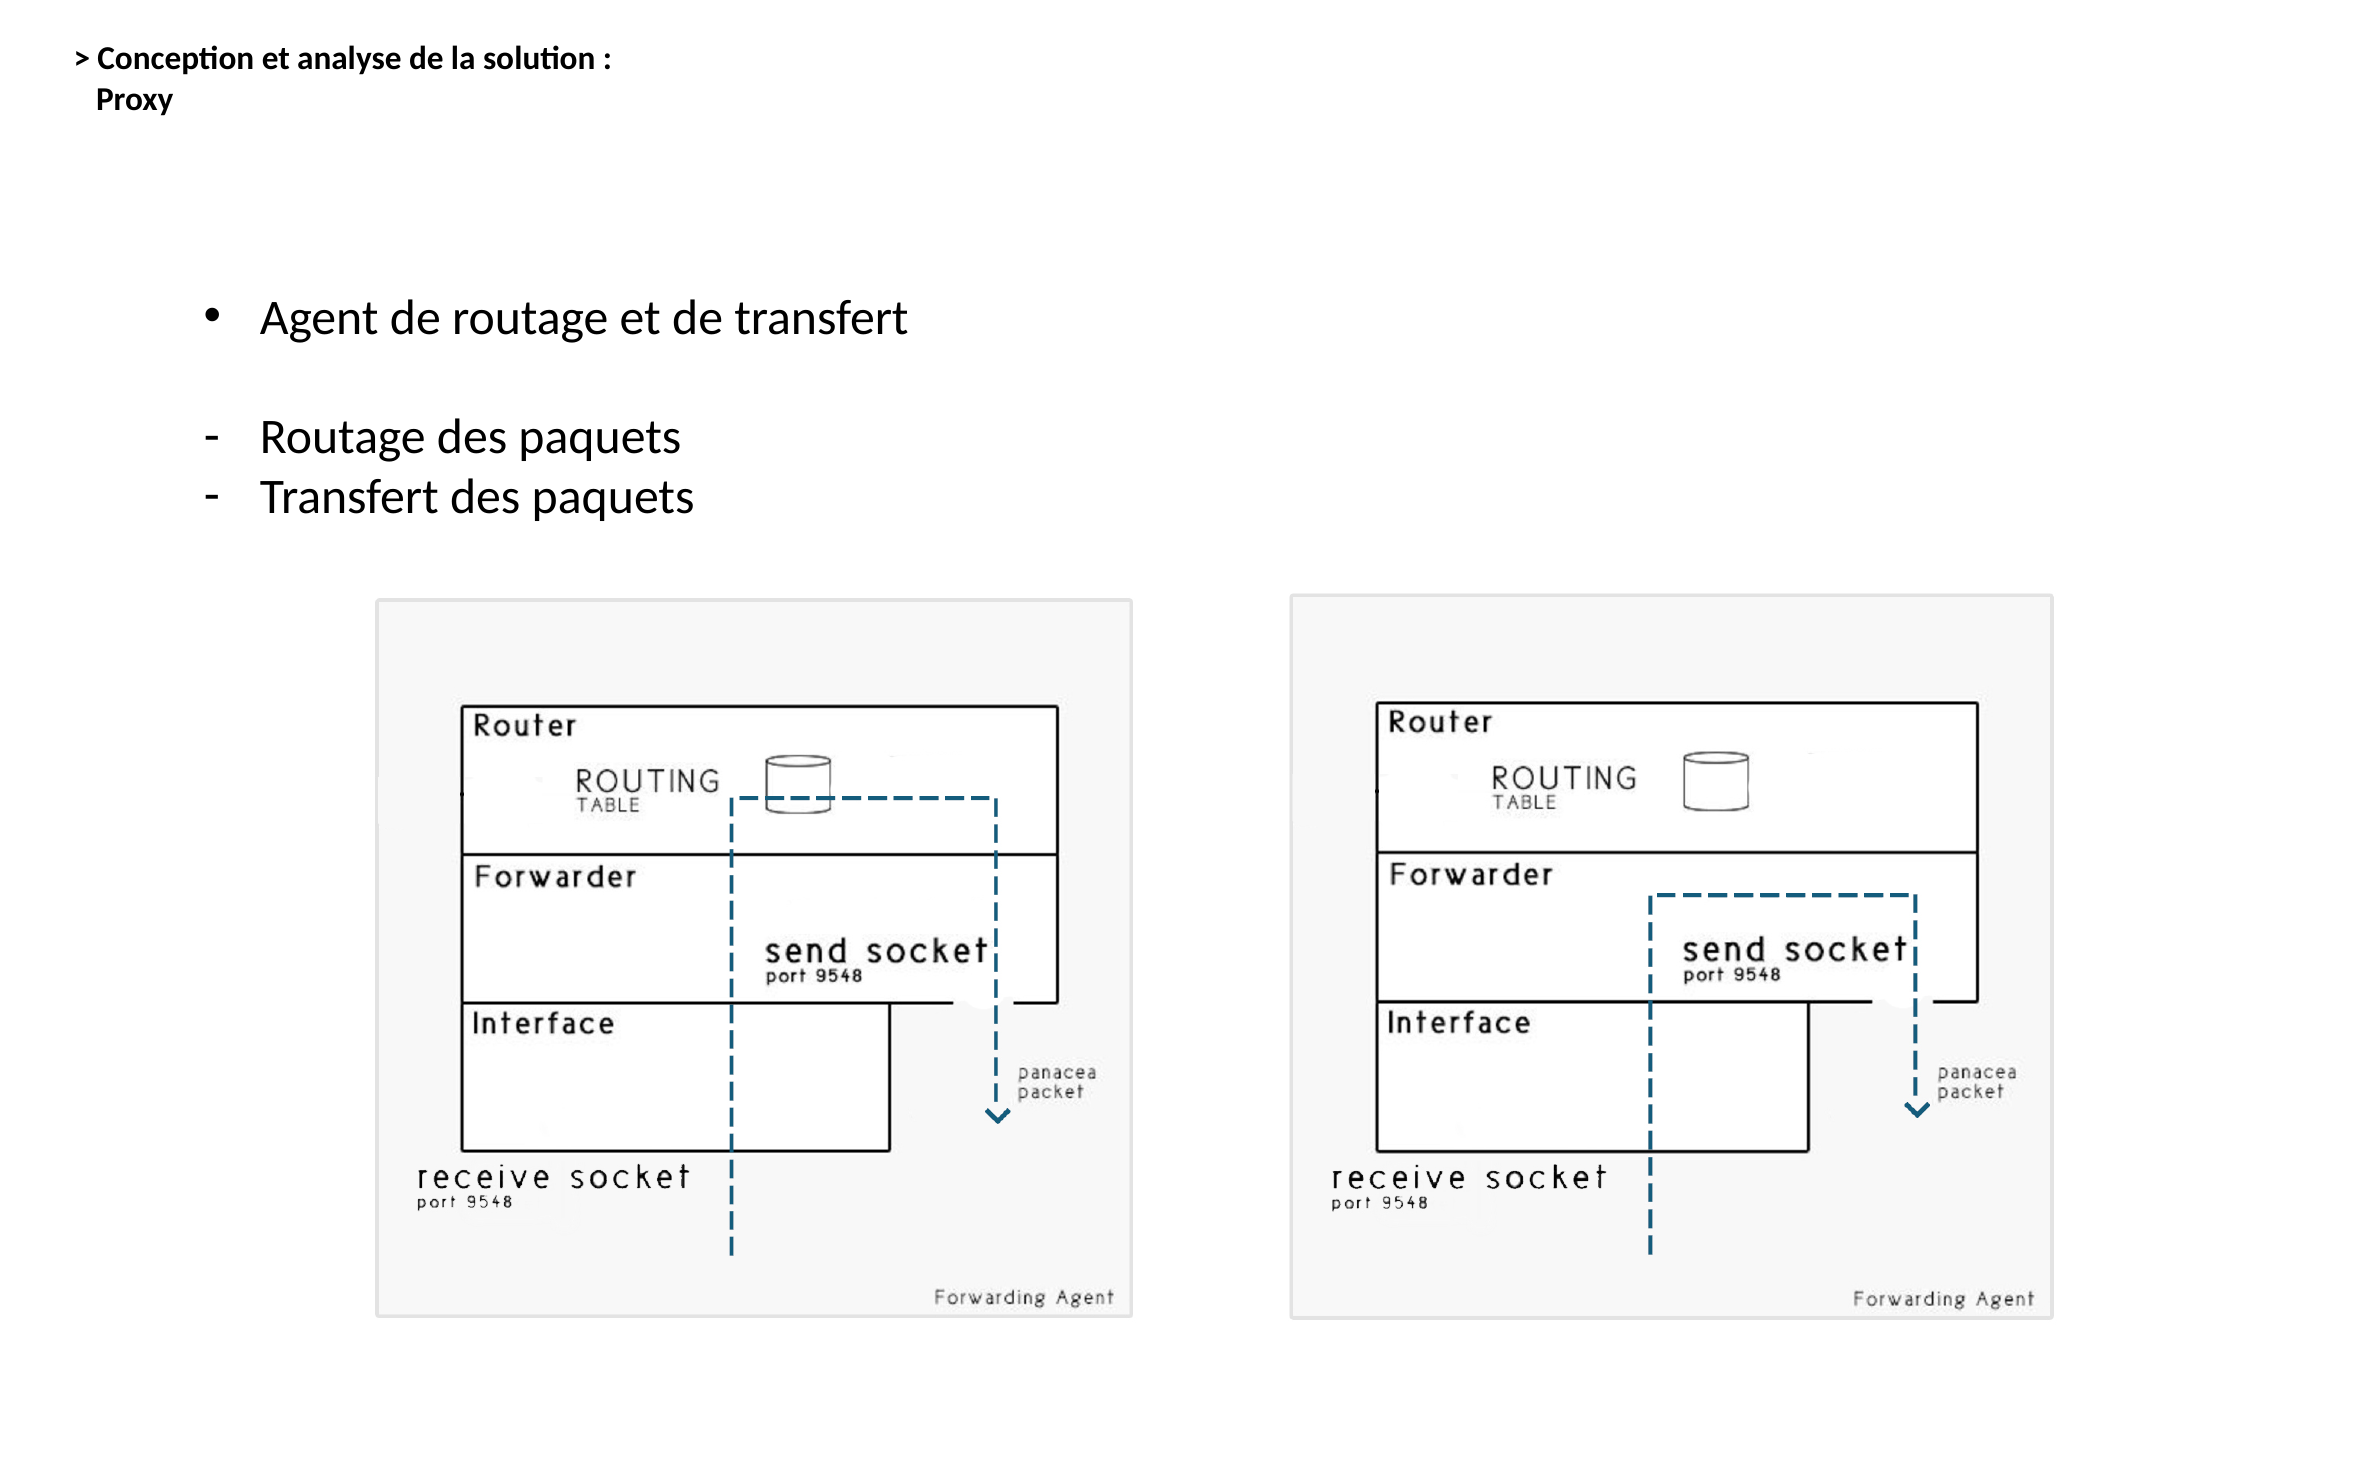

> Conception et analyse de la solution :
 Proxy
Agent de routage et de transfert
Routage des paquets
Transfert des paquets